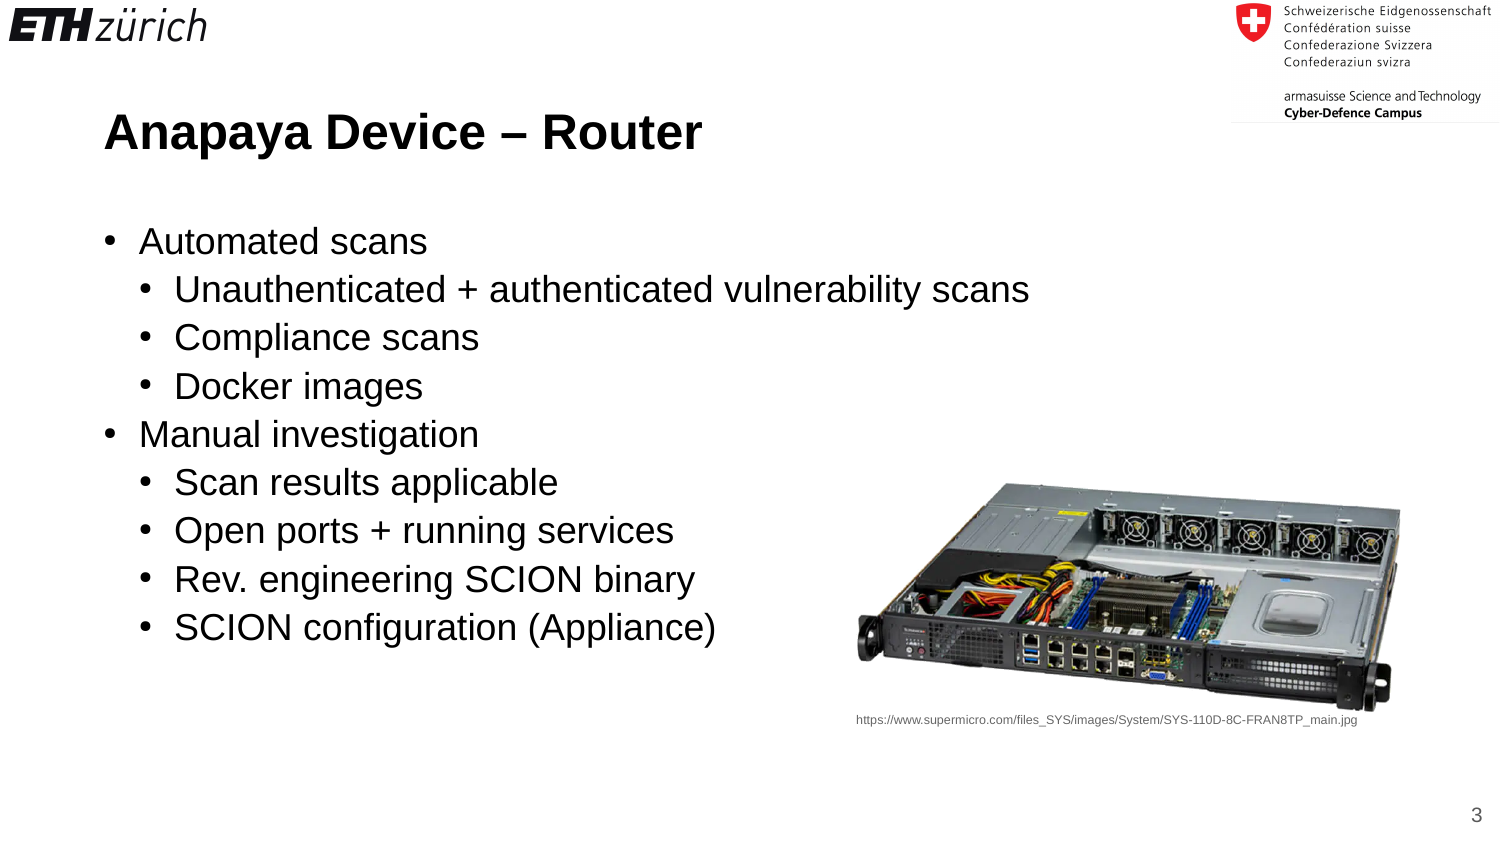

Anapaya Device – Router
Automated scans
Unauthenticated + authenticated vulnerability scans
Compliance scans
Docker images
Manual investigation
Scan results applicable
Open ports + running services
Rev. engineering SCION binary
SCION configuration (Appliance)
https://www.supermicro.com/files_SYS/images/System/SYS-110D-8C-FRAN8TP_main.jpg
3